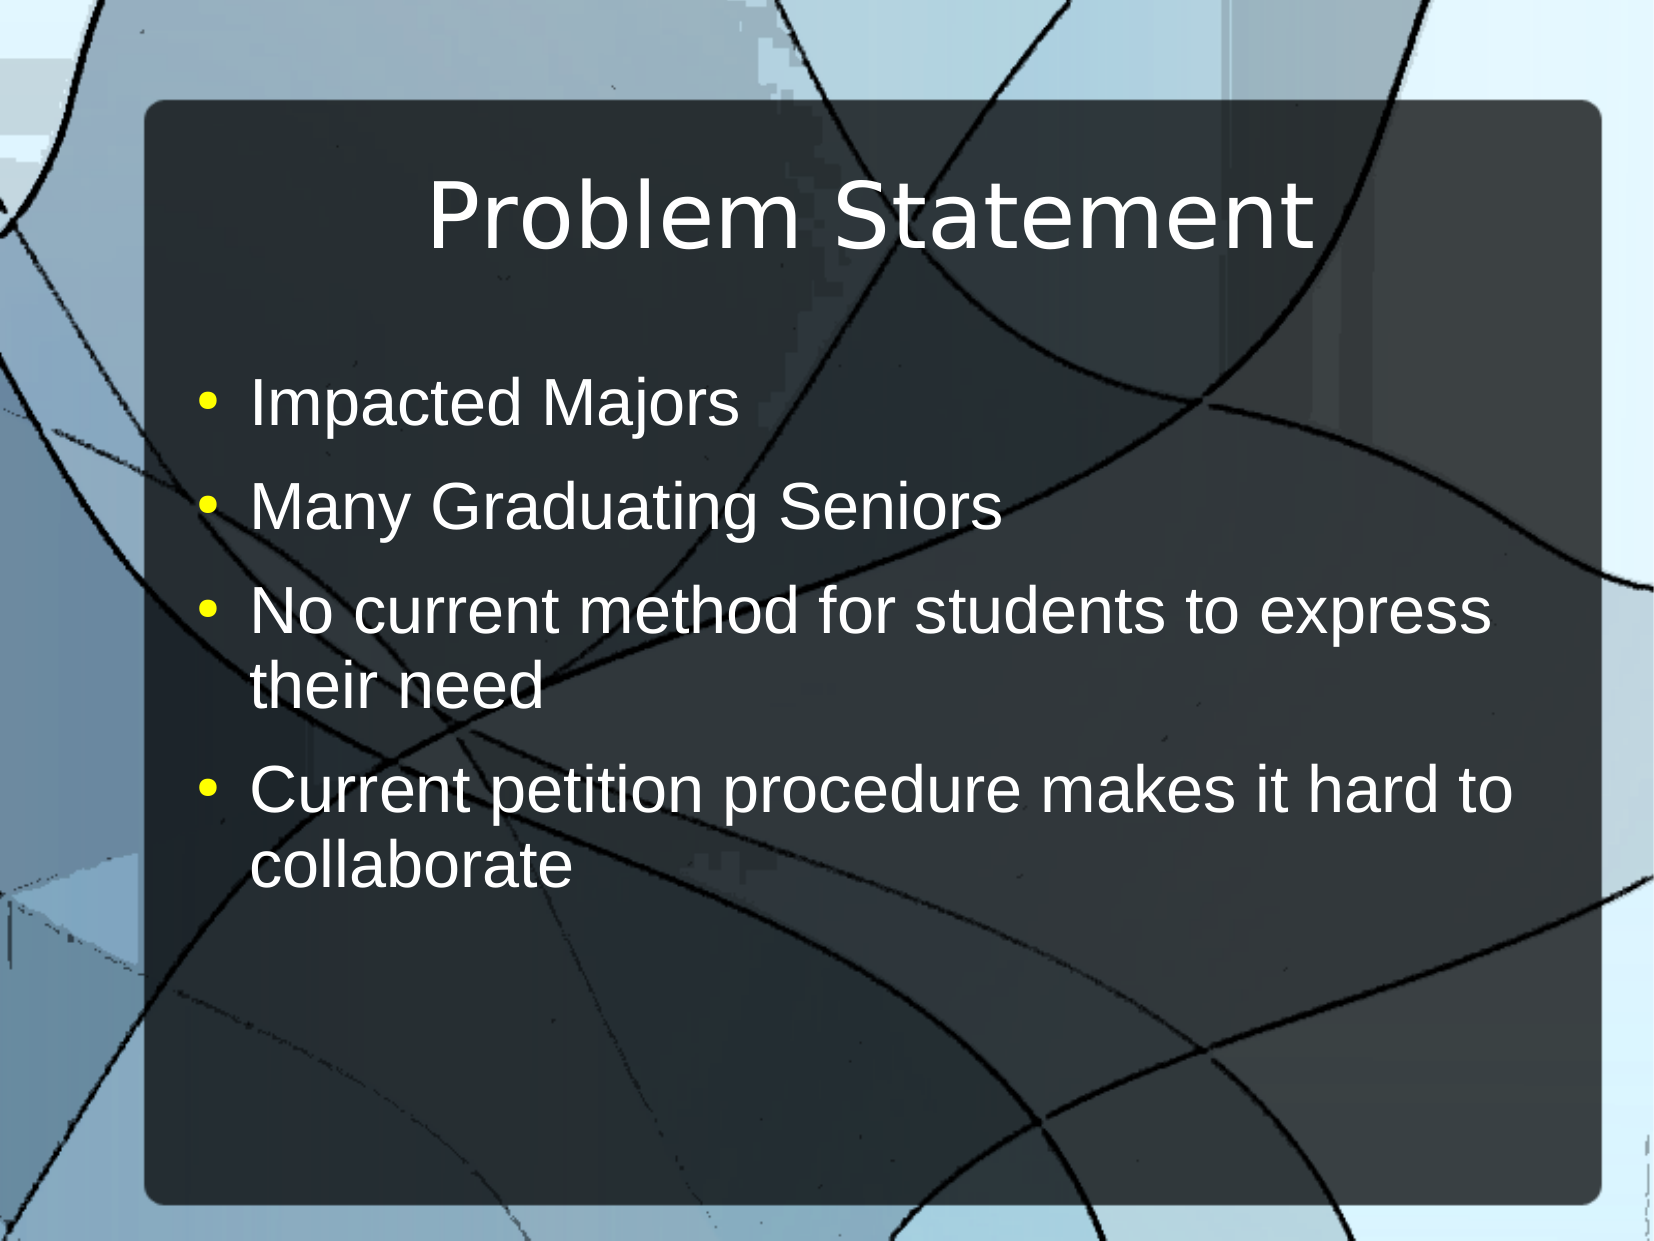

# Problem Statement
Impacted Majors
Many Graduating Seniors
No current method for students to express their need
Current petition procedure makes it hard to collaborate